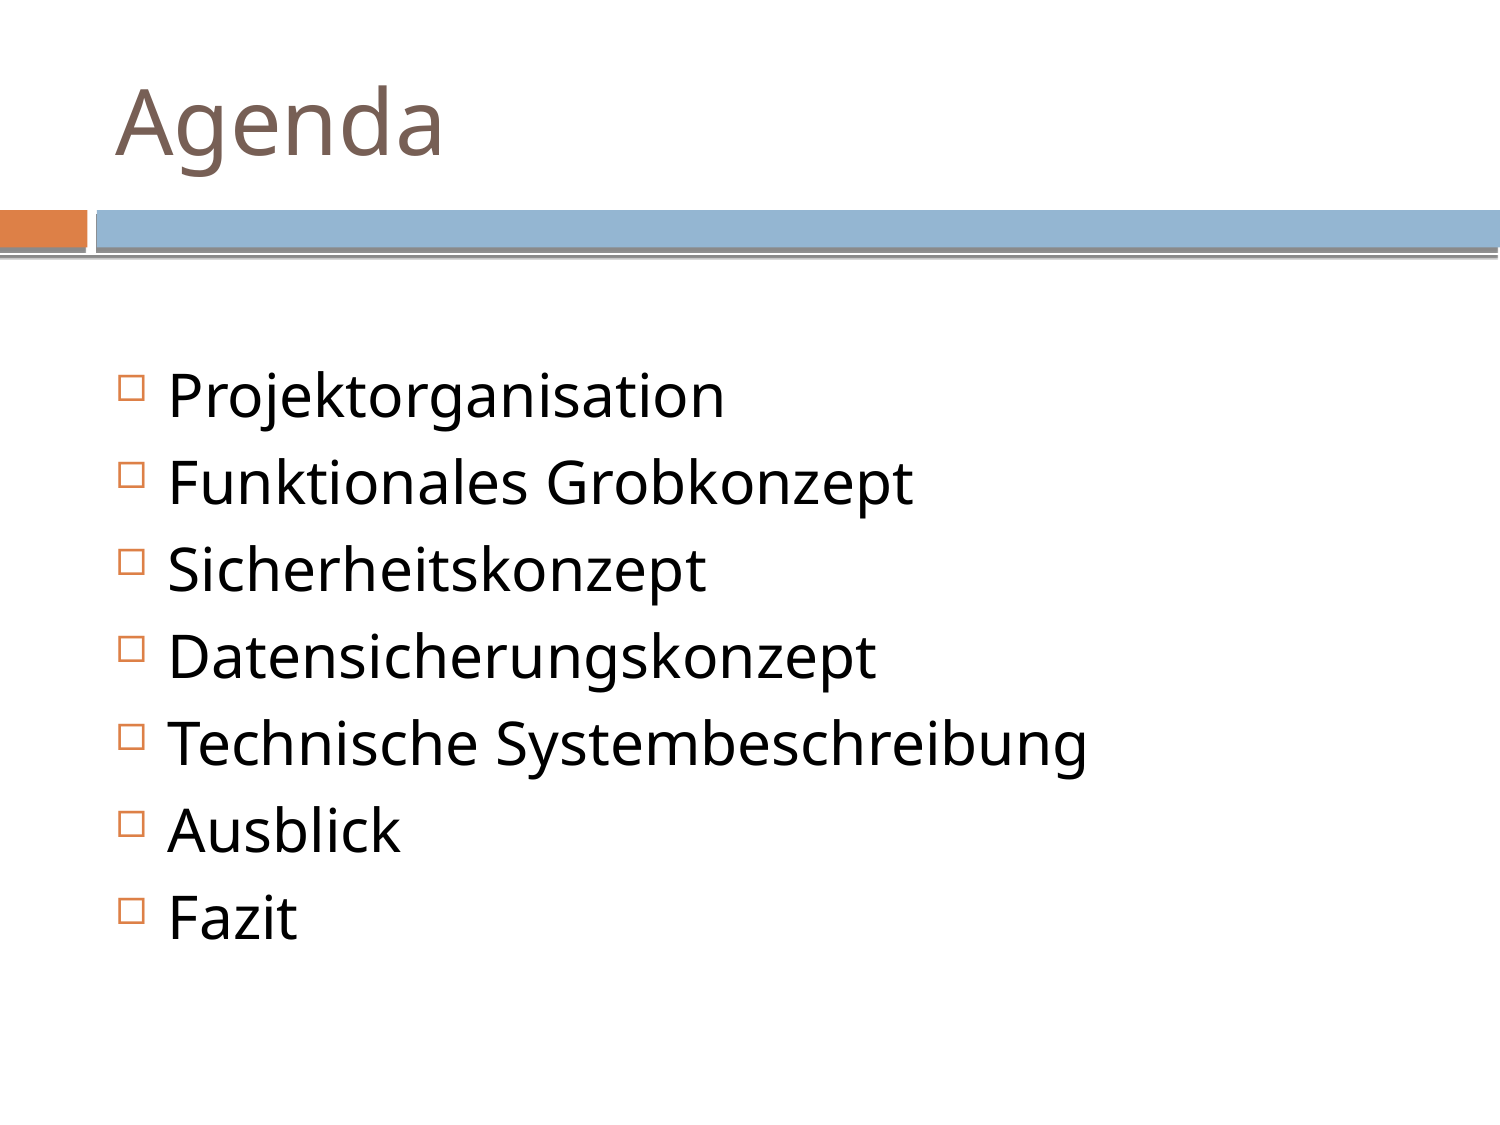

# Agenda
Projektorganisation
Funktionales Grobkonzept
Sicherheitskonzept
Datensicherungskonzept
Technische Systembeschreibung
Ausblick
Fazit